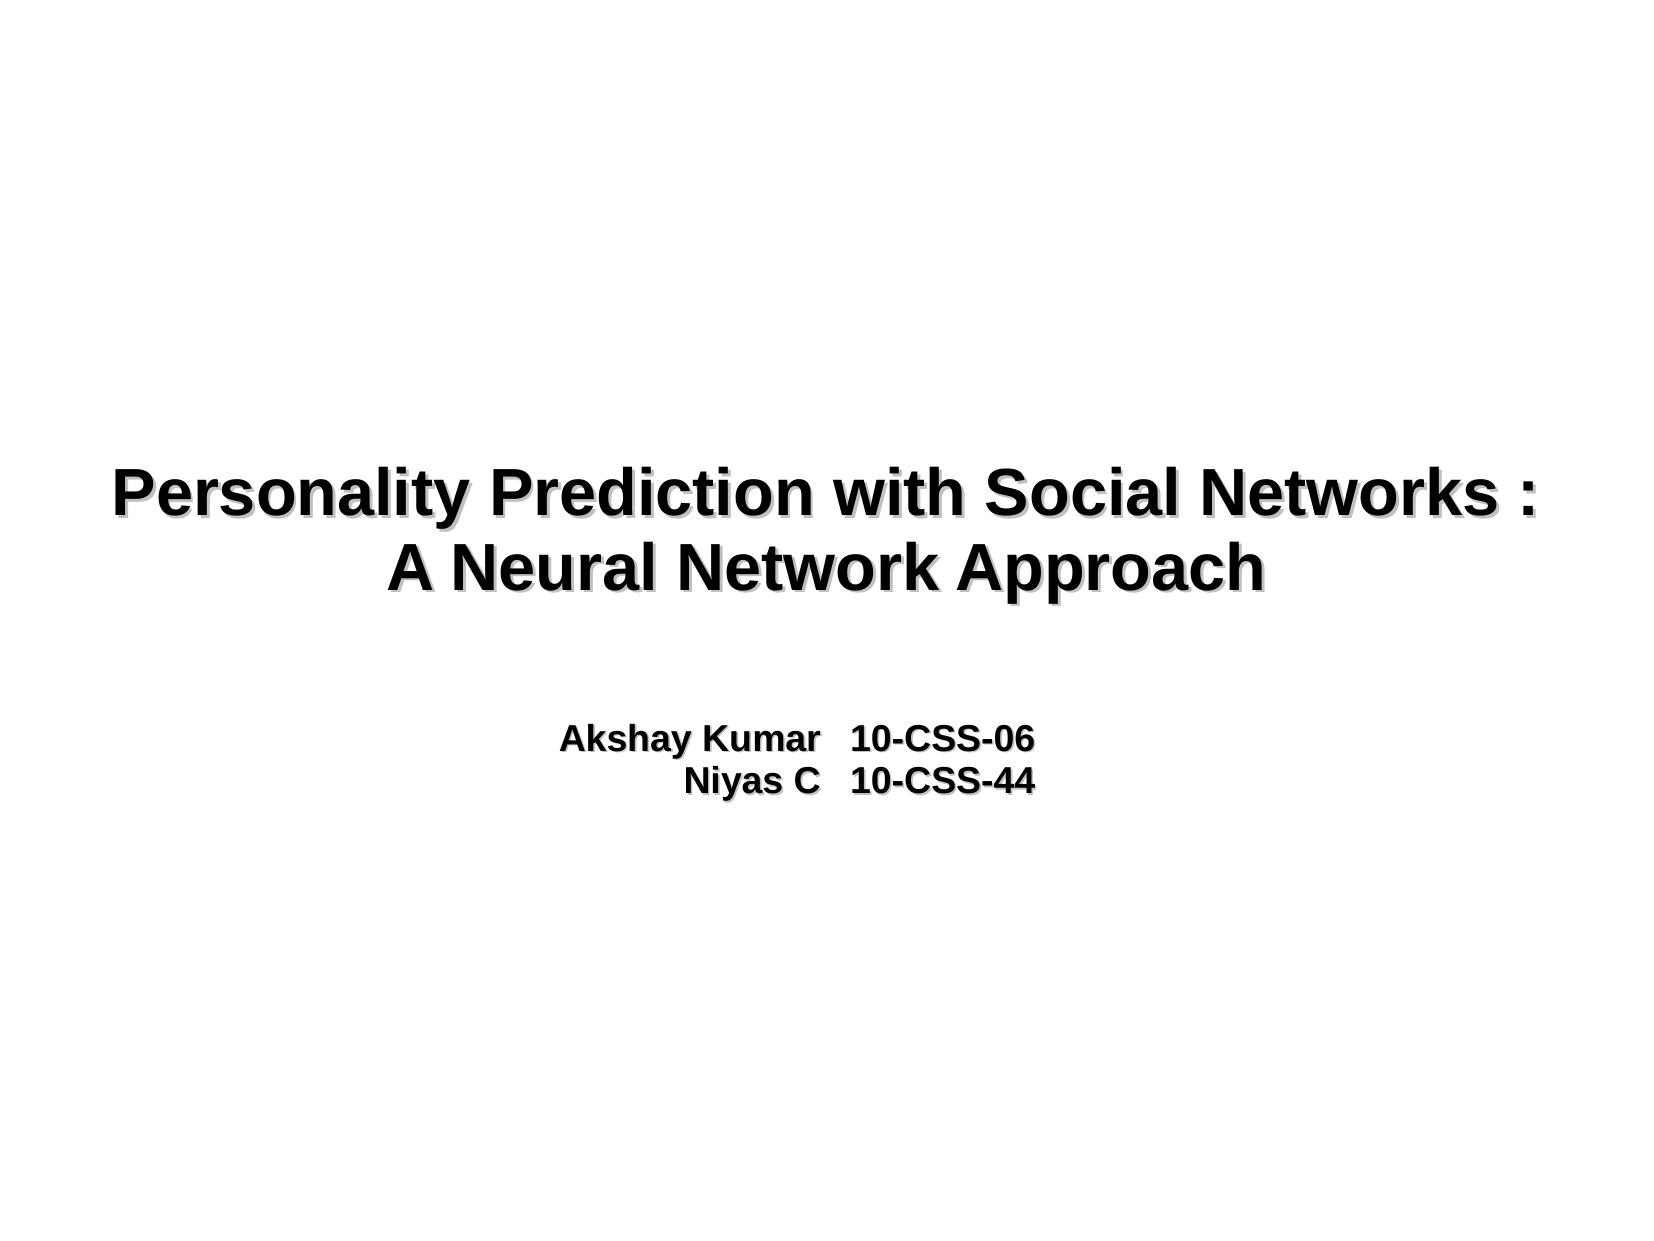

# Personality Prediction with Social Networks :
A Neural Network Approach
| Akshay Kumar Niyas C | 10-CSS-06 10-CSS-44 |
| --- | --- |